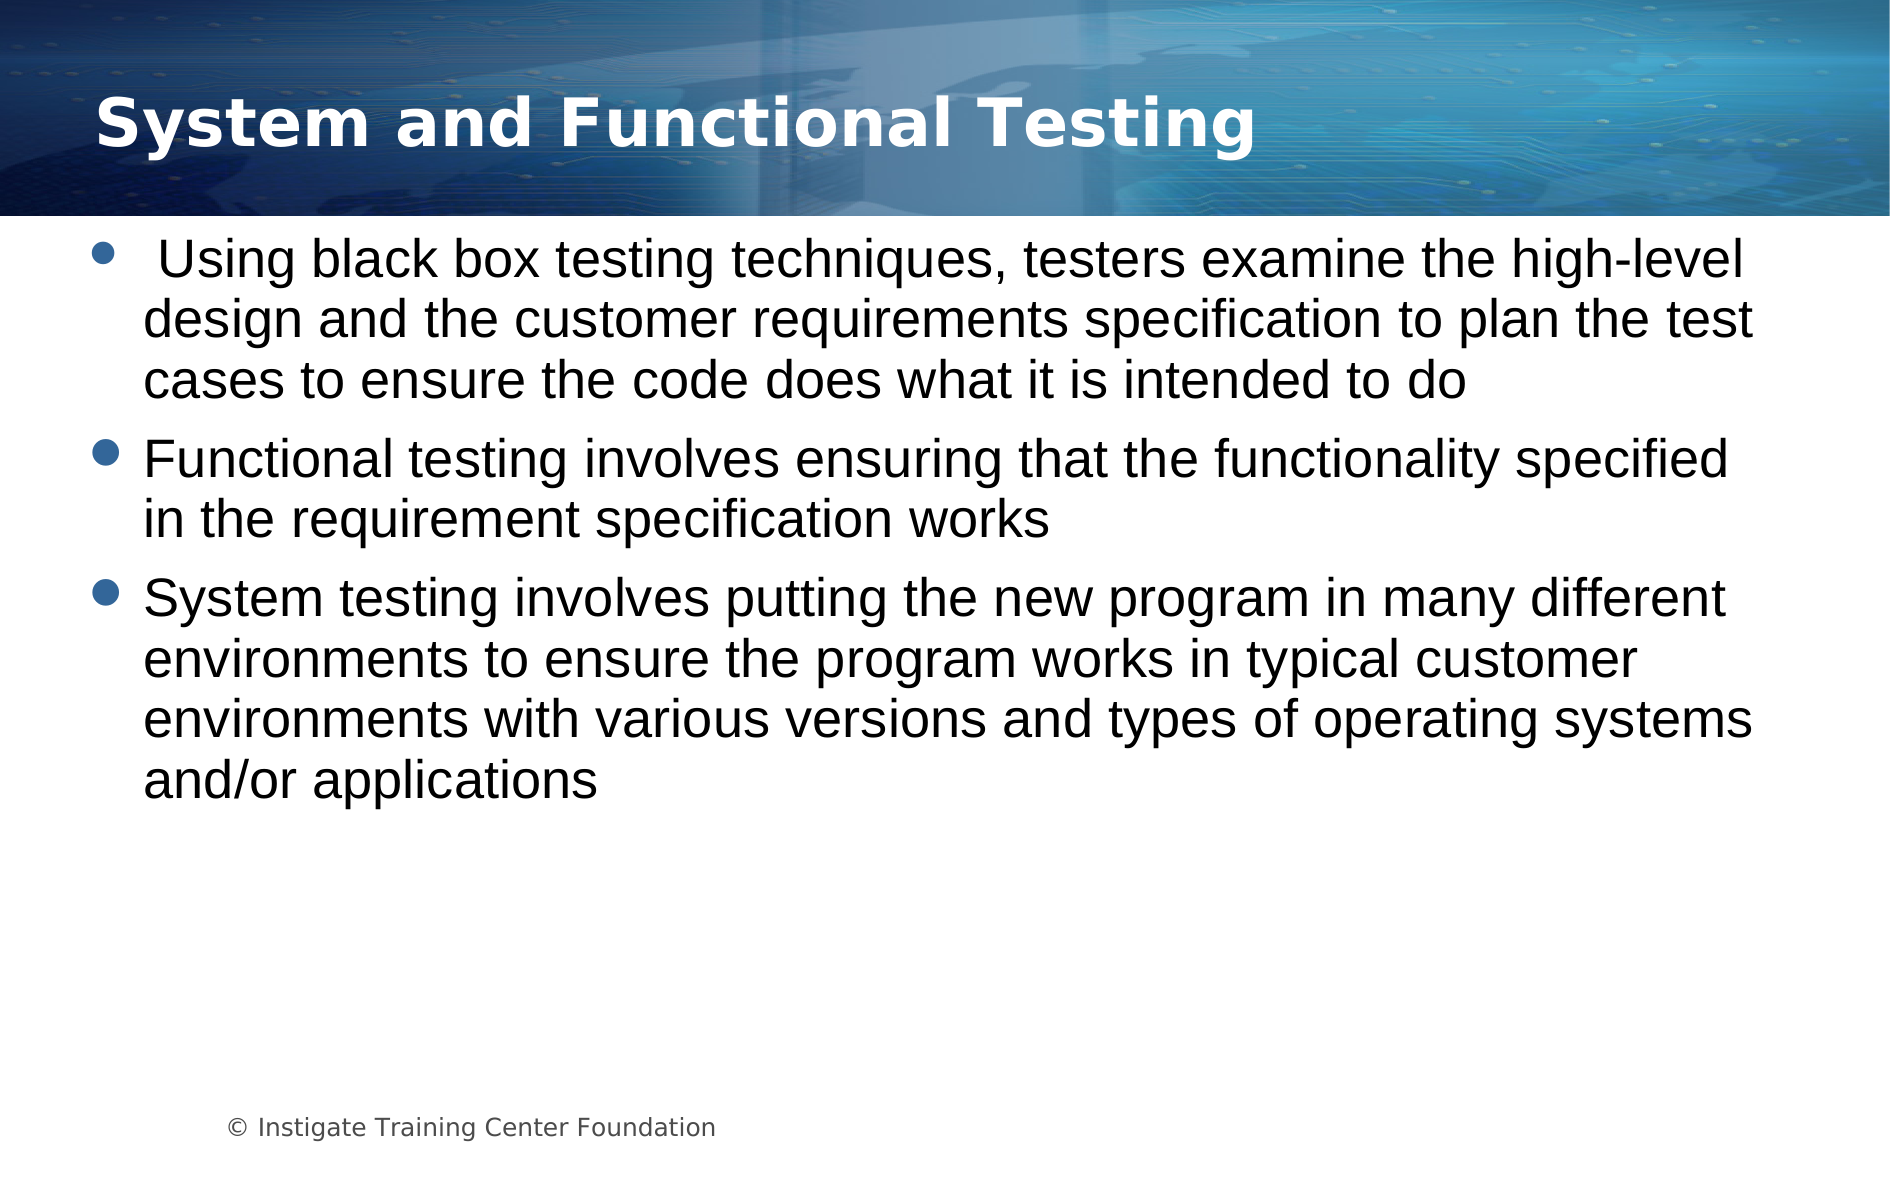

# System and Functional Testing
 Using black box testing techniques, testers examine the high-level design and the customer requirements specification to plan the test cases to ensure the code does what it is intended to do
Functional testing involves ensuring that the functionality specified in the requirement specification works
System testing involves putting the new program in many different environments to ensure the program works in typical customer environments with various versions and types of operating systems and/or applications